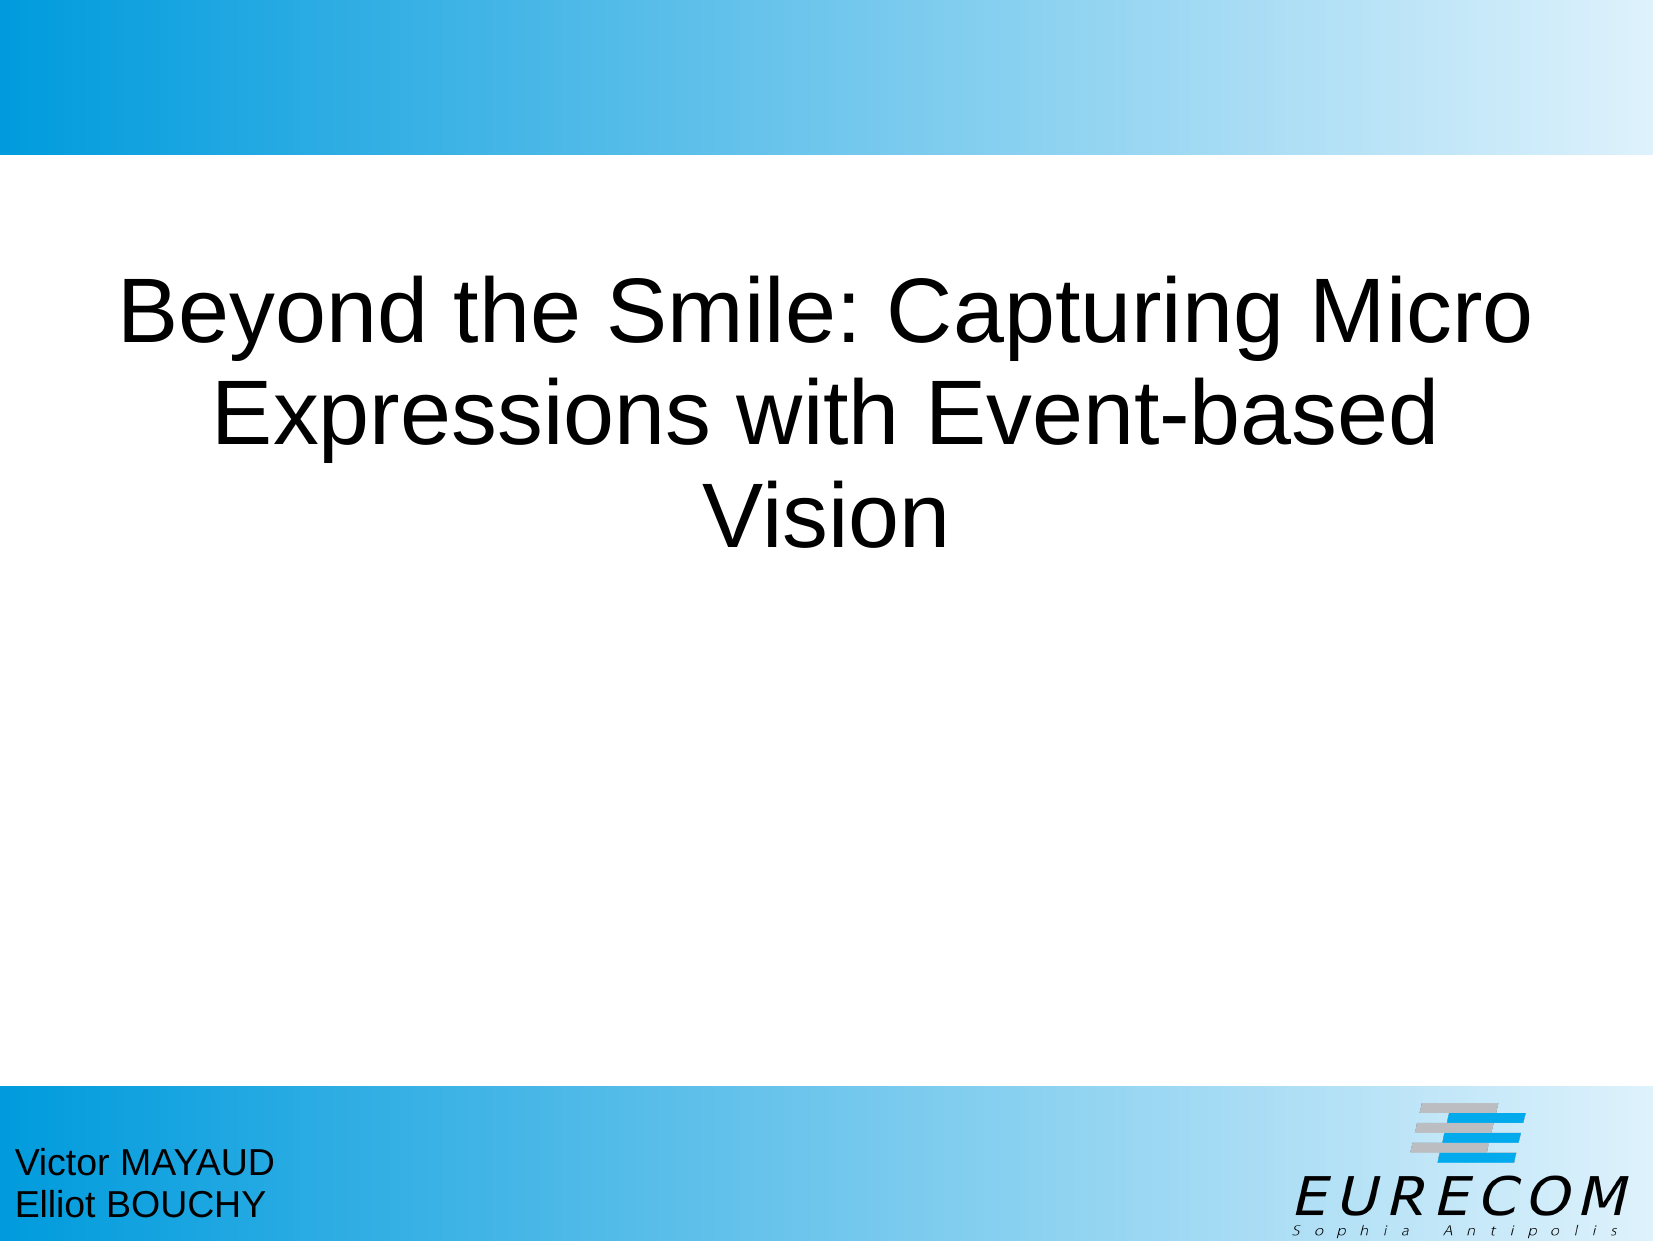

# Beyond the Smile: Capturing Micro Expressions with Event-based Vision
Victor MAYAUD
Elliot BOUCHY